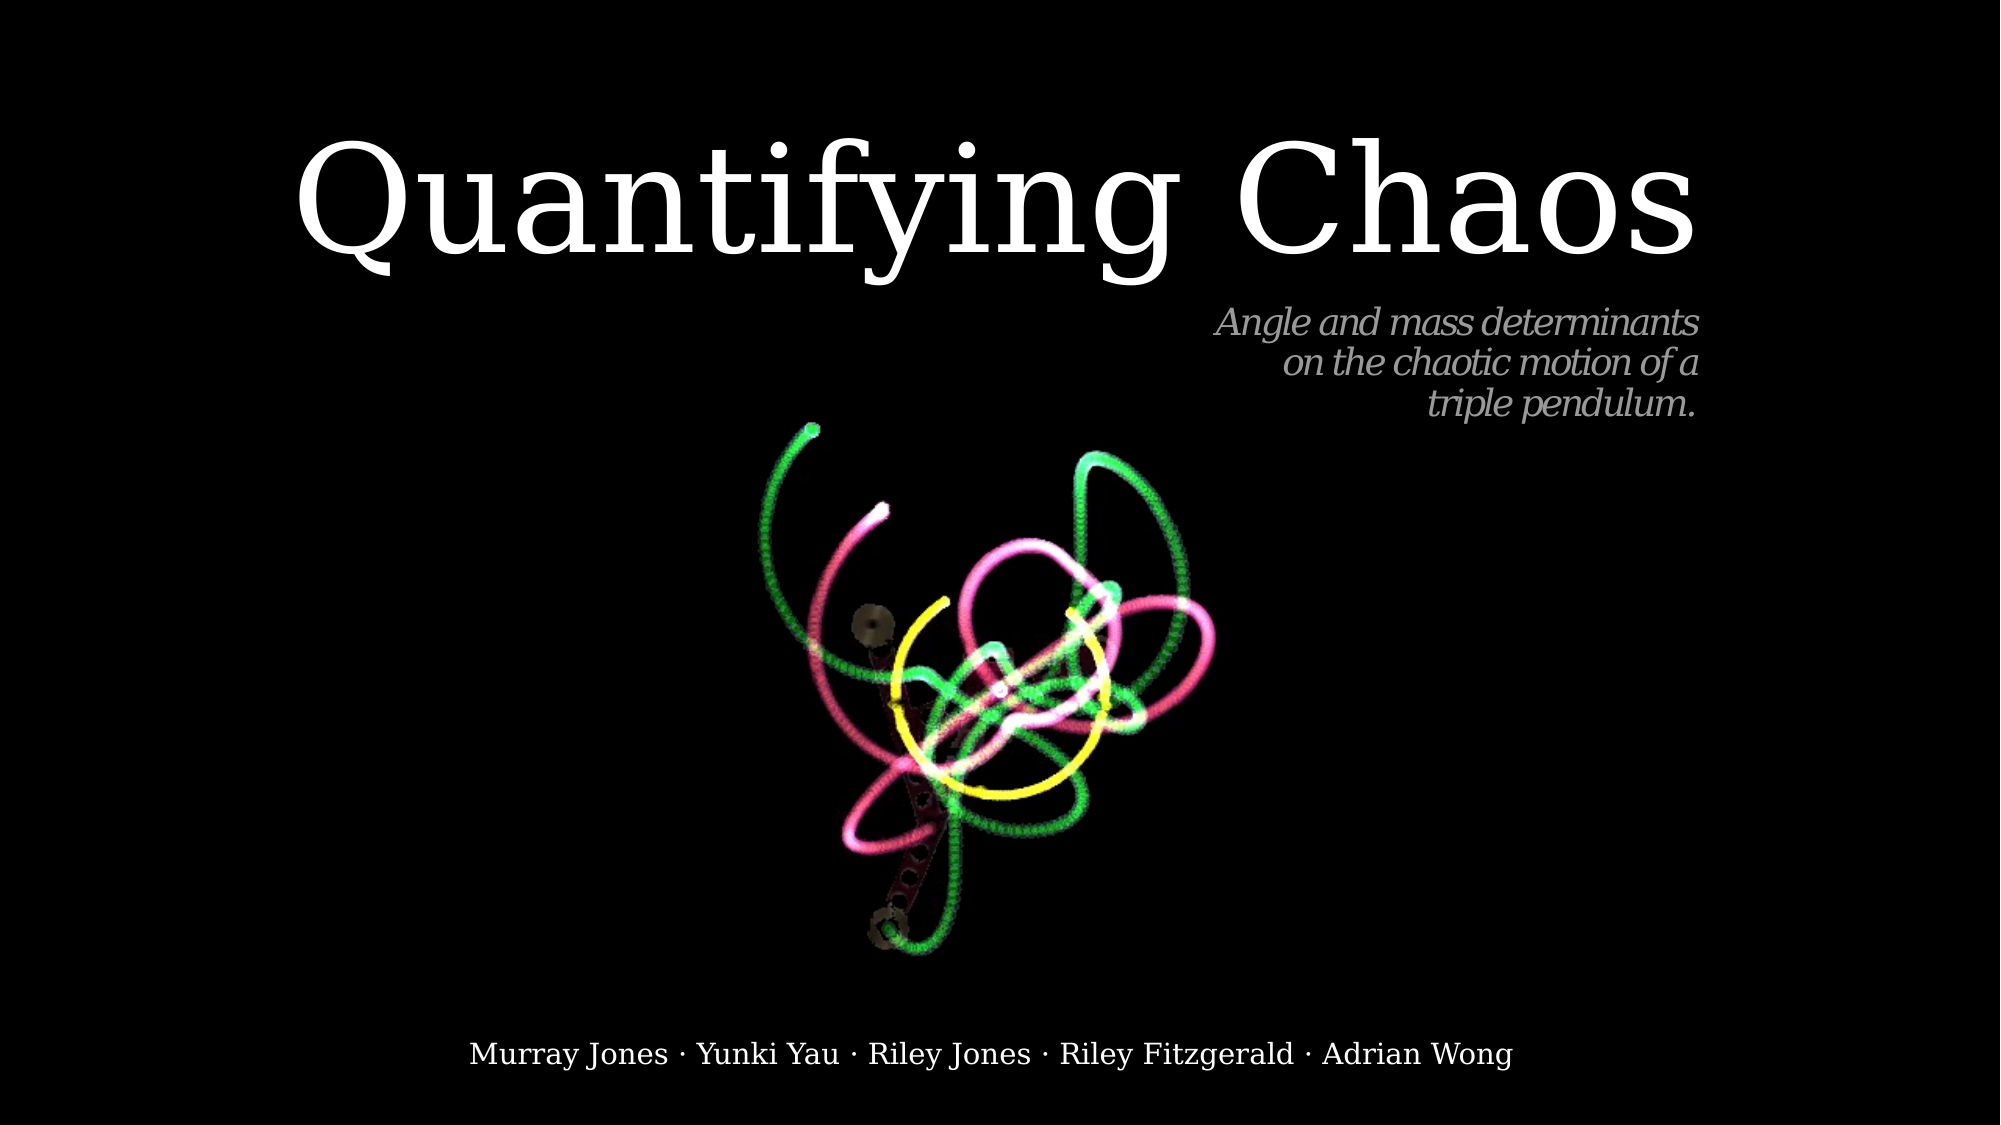

Quantifying Chaos
Angle and mass determinants on the chaotic motion of a triple pendulum.
# Murray Jones · Yunki Yau · Riley Jones · Riley Fitzgerald · Adrian Wong